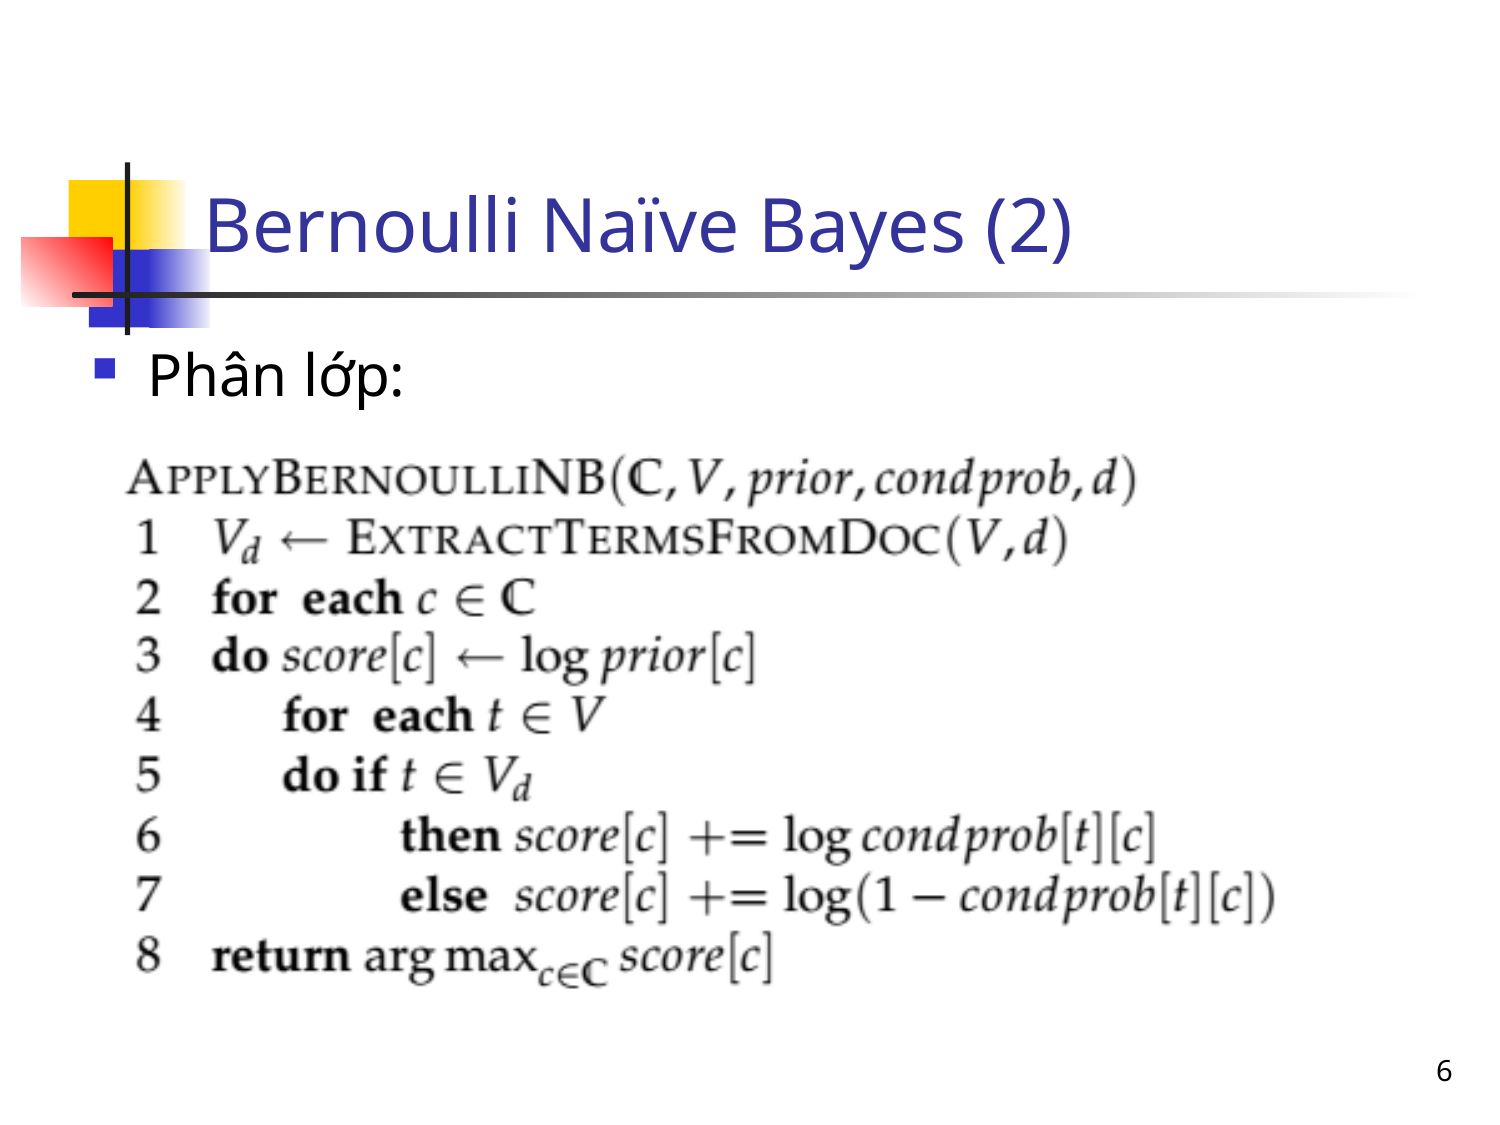

# Bernoulli Naïve Bayes (2)
Phân lớp: